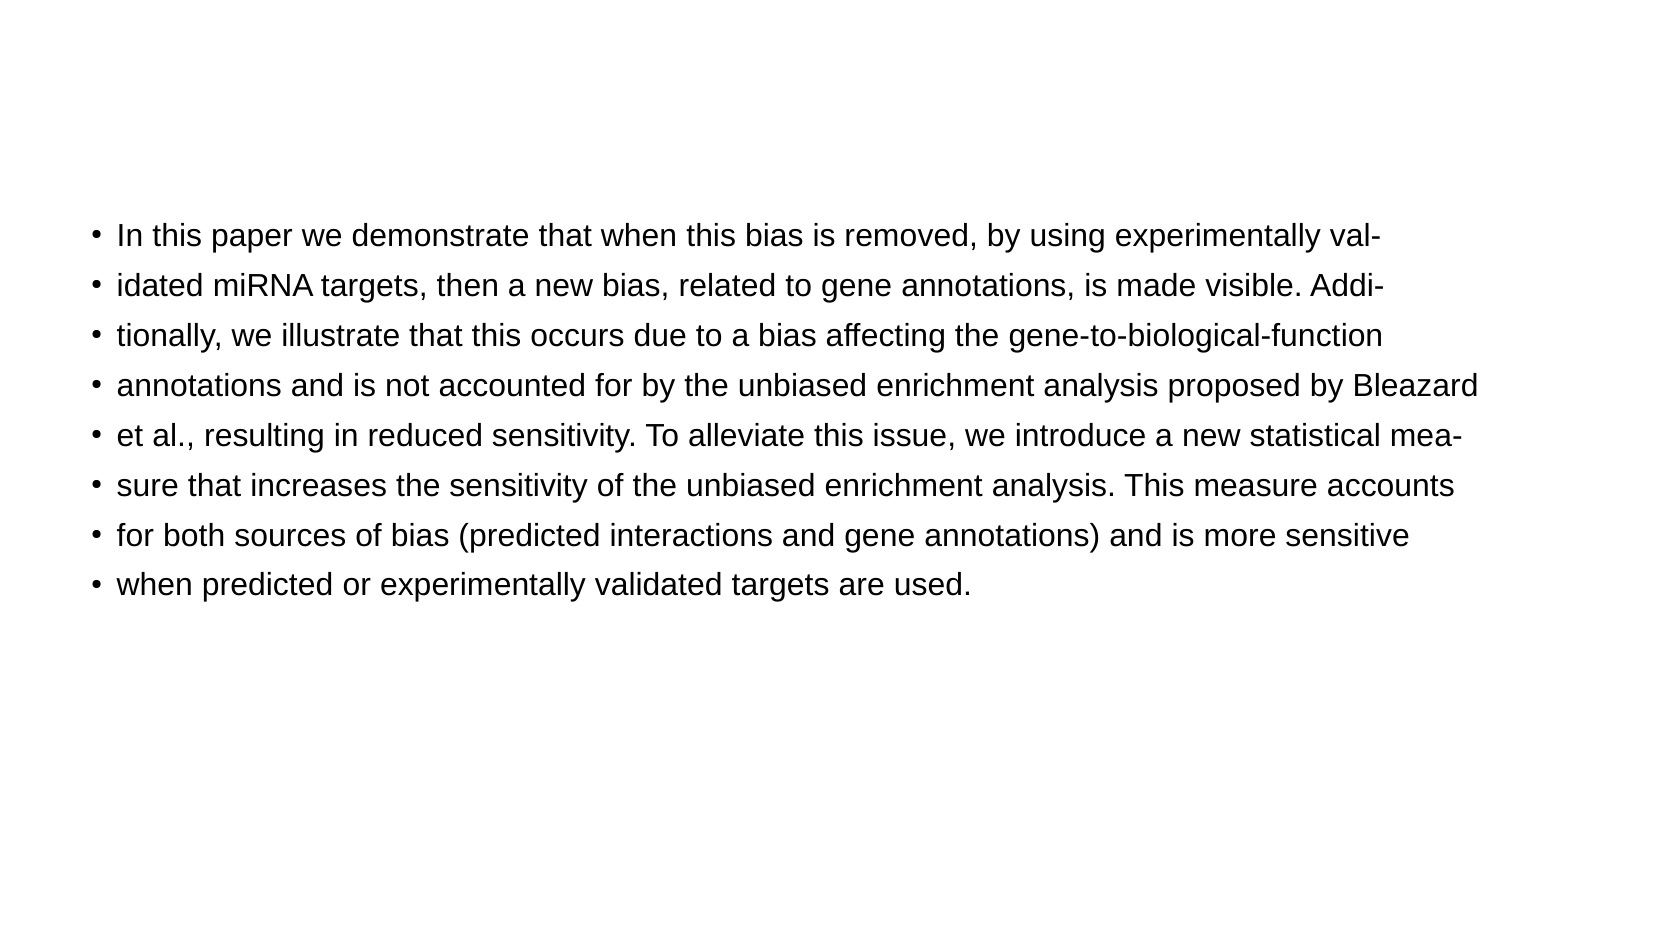

#
In this paper we demonstrate that when this bias is removed, by using experimentally val-
idated miRNA targets, then a new bias, related to gene annotations, is made visible. Addi-
tionally, we illustrate that this occurs due to a bias affecting the gene-to-biological-function
annotations and is not accounted for by the unbiased enrichment analysis proposed by Bleazard
et al., resulting in reduced sensitivity. To alleviate this issue, we introduce a new statistical mea-
sure that increases the sensitivity of the unbiased enrichment analysis. This measure accounts
for both sources of bias (predicted interactions and gene annotations) and is more sensitive
when predicted or experimentally validated targets are used.